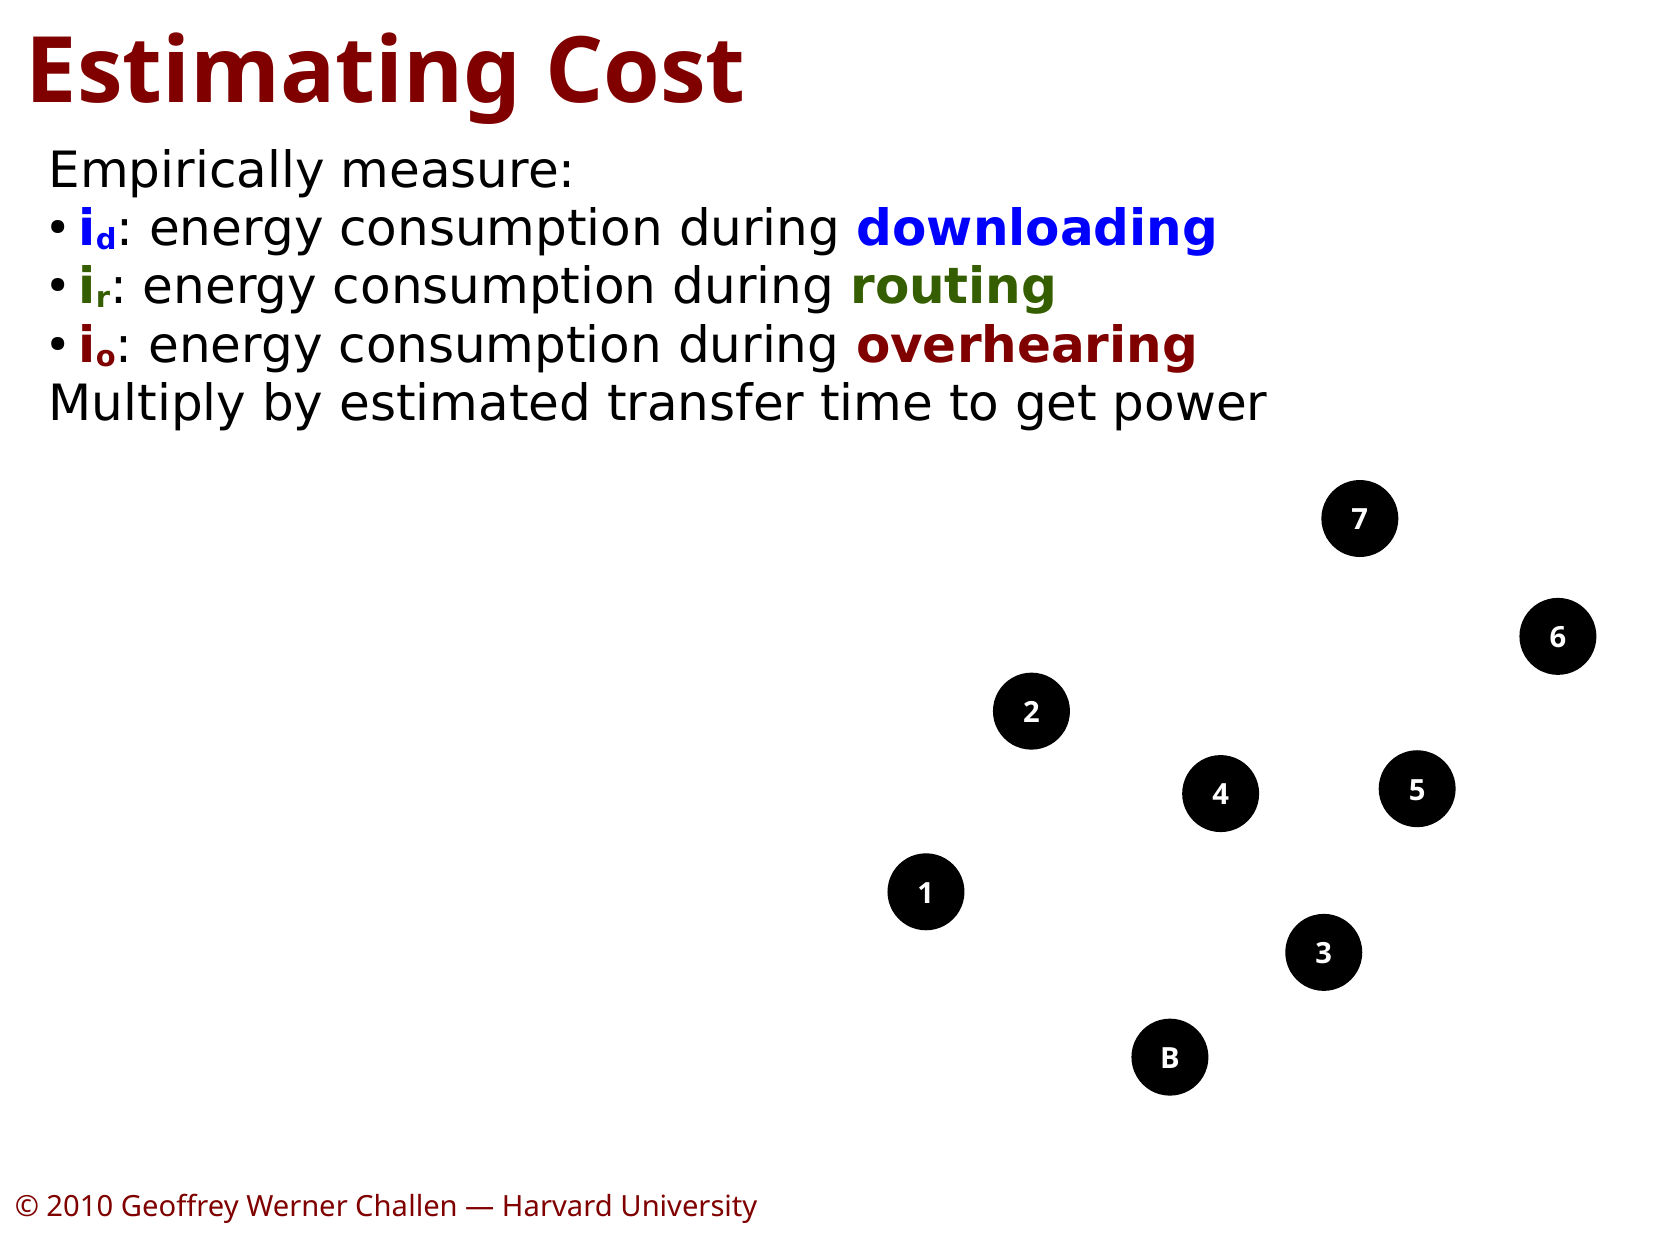

# Estimating Cost
Empirically measure:
id: energy consumption during downloading
ir: energy consumption during routing
io: energy consumption during overhearing
Multiply by estimated transfer time to get power
7
6
2
5
4
1
3
B